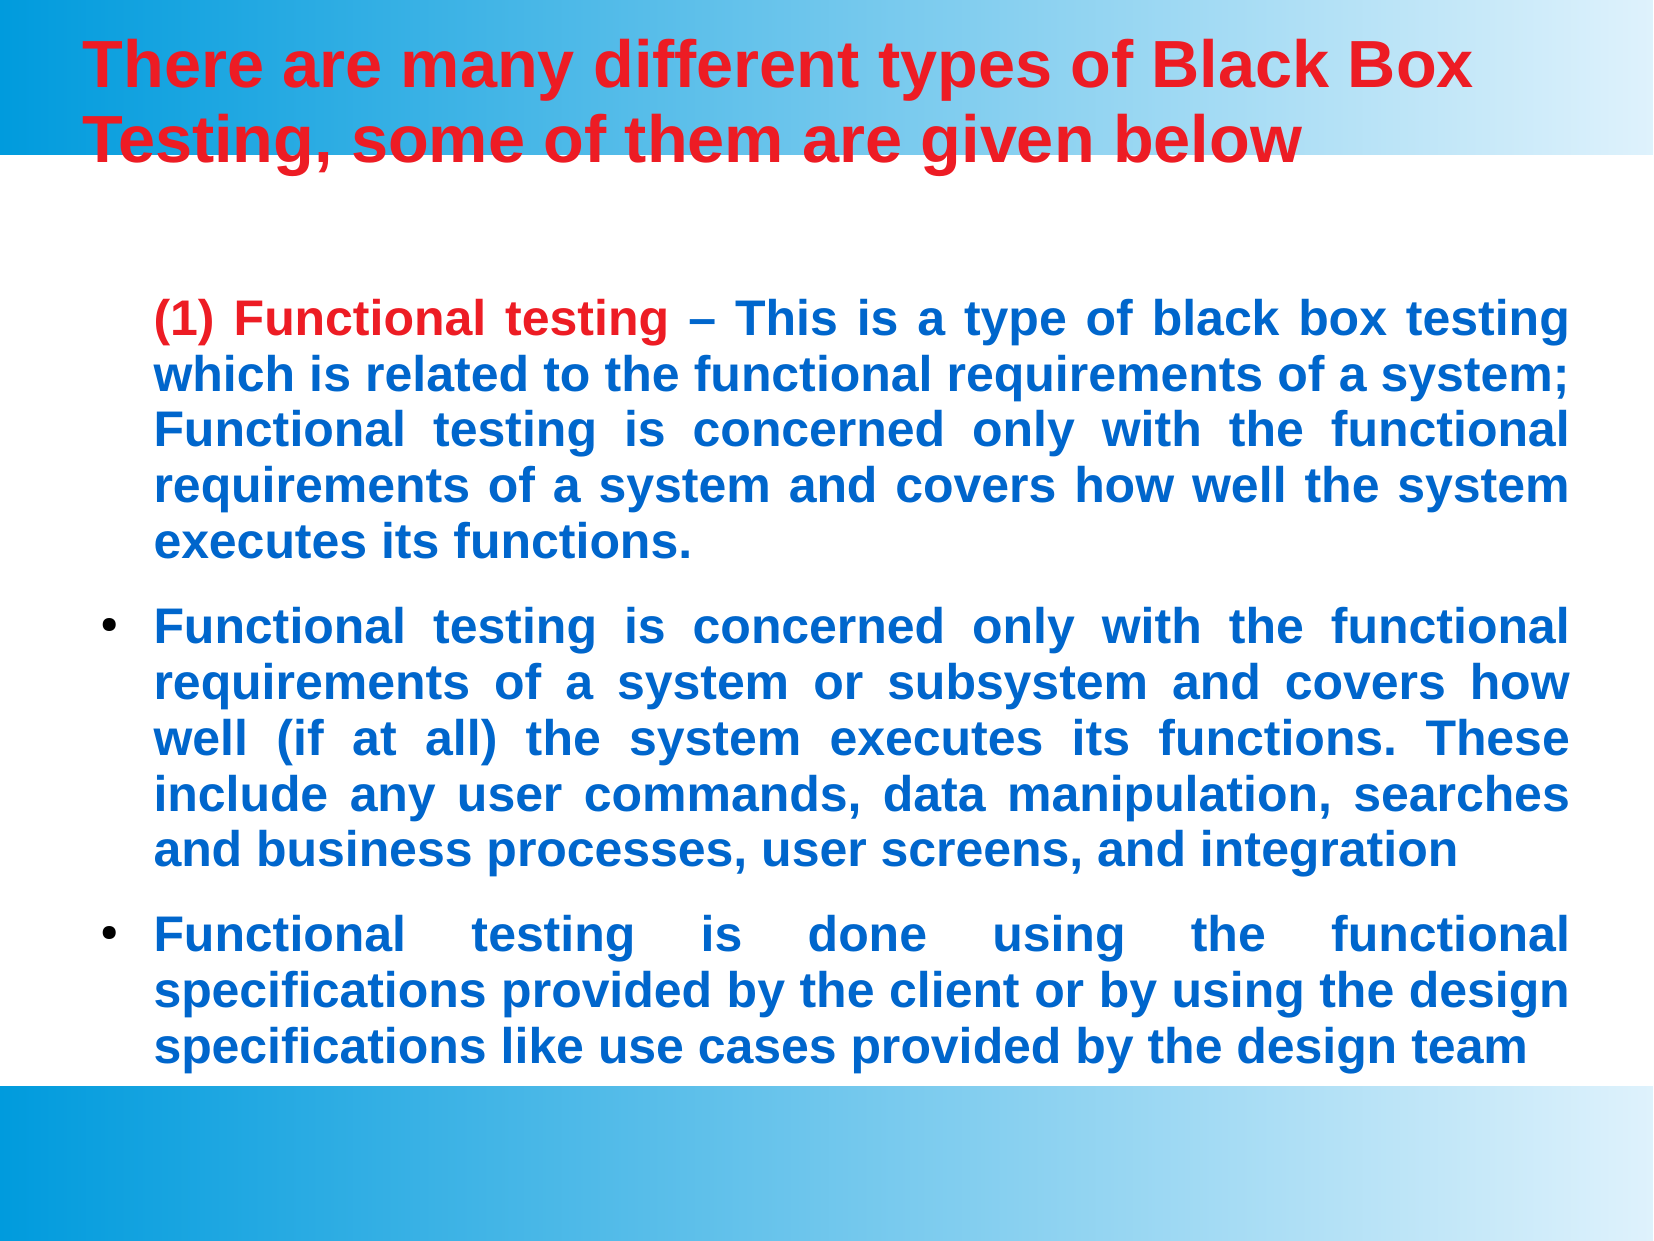

# There are many different types of Black Box Testing, some of them are given below
(1) Functional testing – This is a type of black box testing which is related to the functional requirements of a system; Functional testing is concerned only with the functional requirements of a system and covers how well the system executes its functions.
Functional testing is concerned only with the functional requirements of a system or subsystem and covers how well (if at all) the system executes its functions. These include any user commands, data manipulation, searches and business processes, user screens, and integration
Functional testing is done using the functional specifications provided by the client or by using the design specifications like use cases provided by the design team